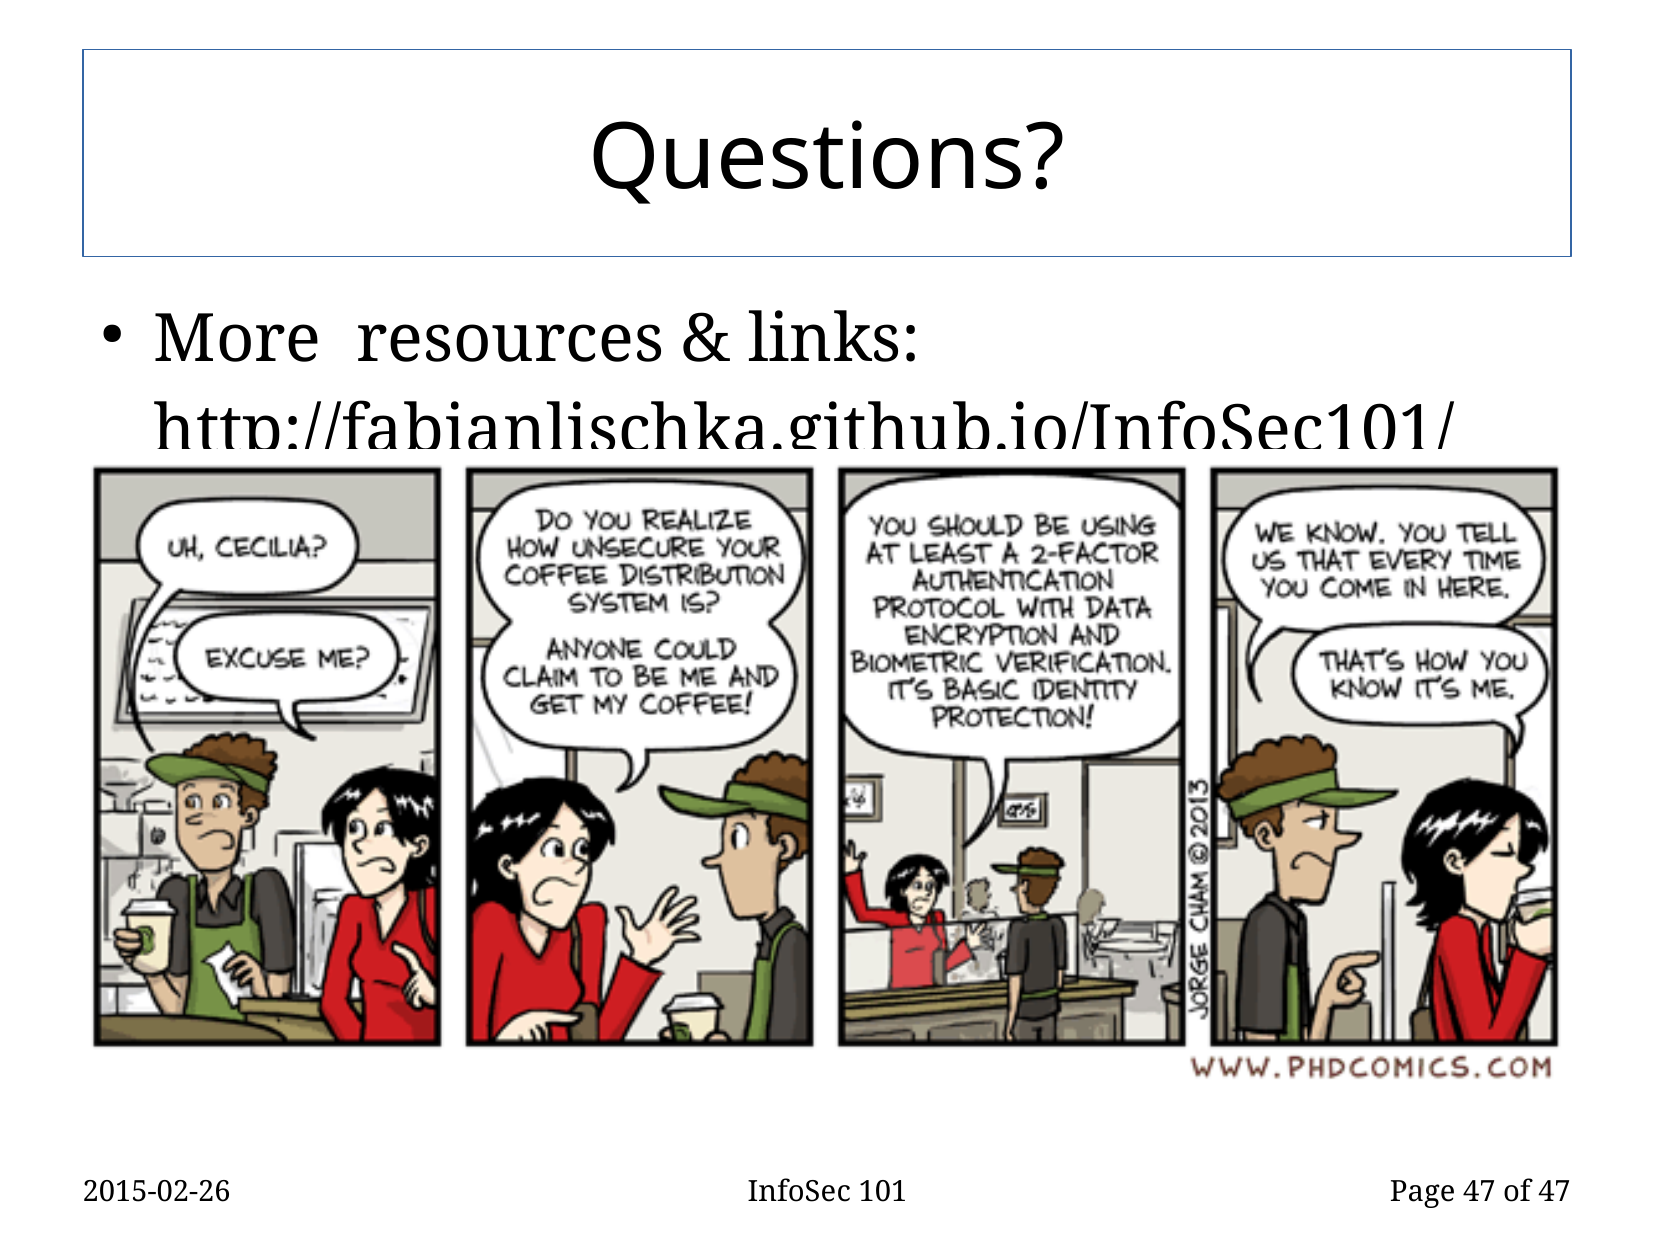

# Questions?
More resources & links: http://fabianlischka.github.io/InfoSec101/
2015-02-26
InfoSec 101
47